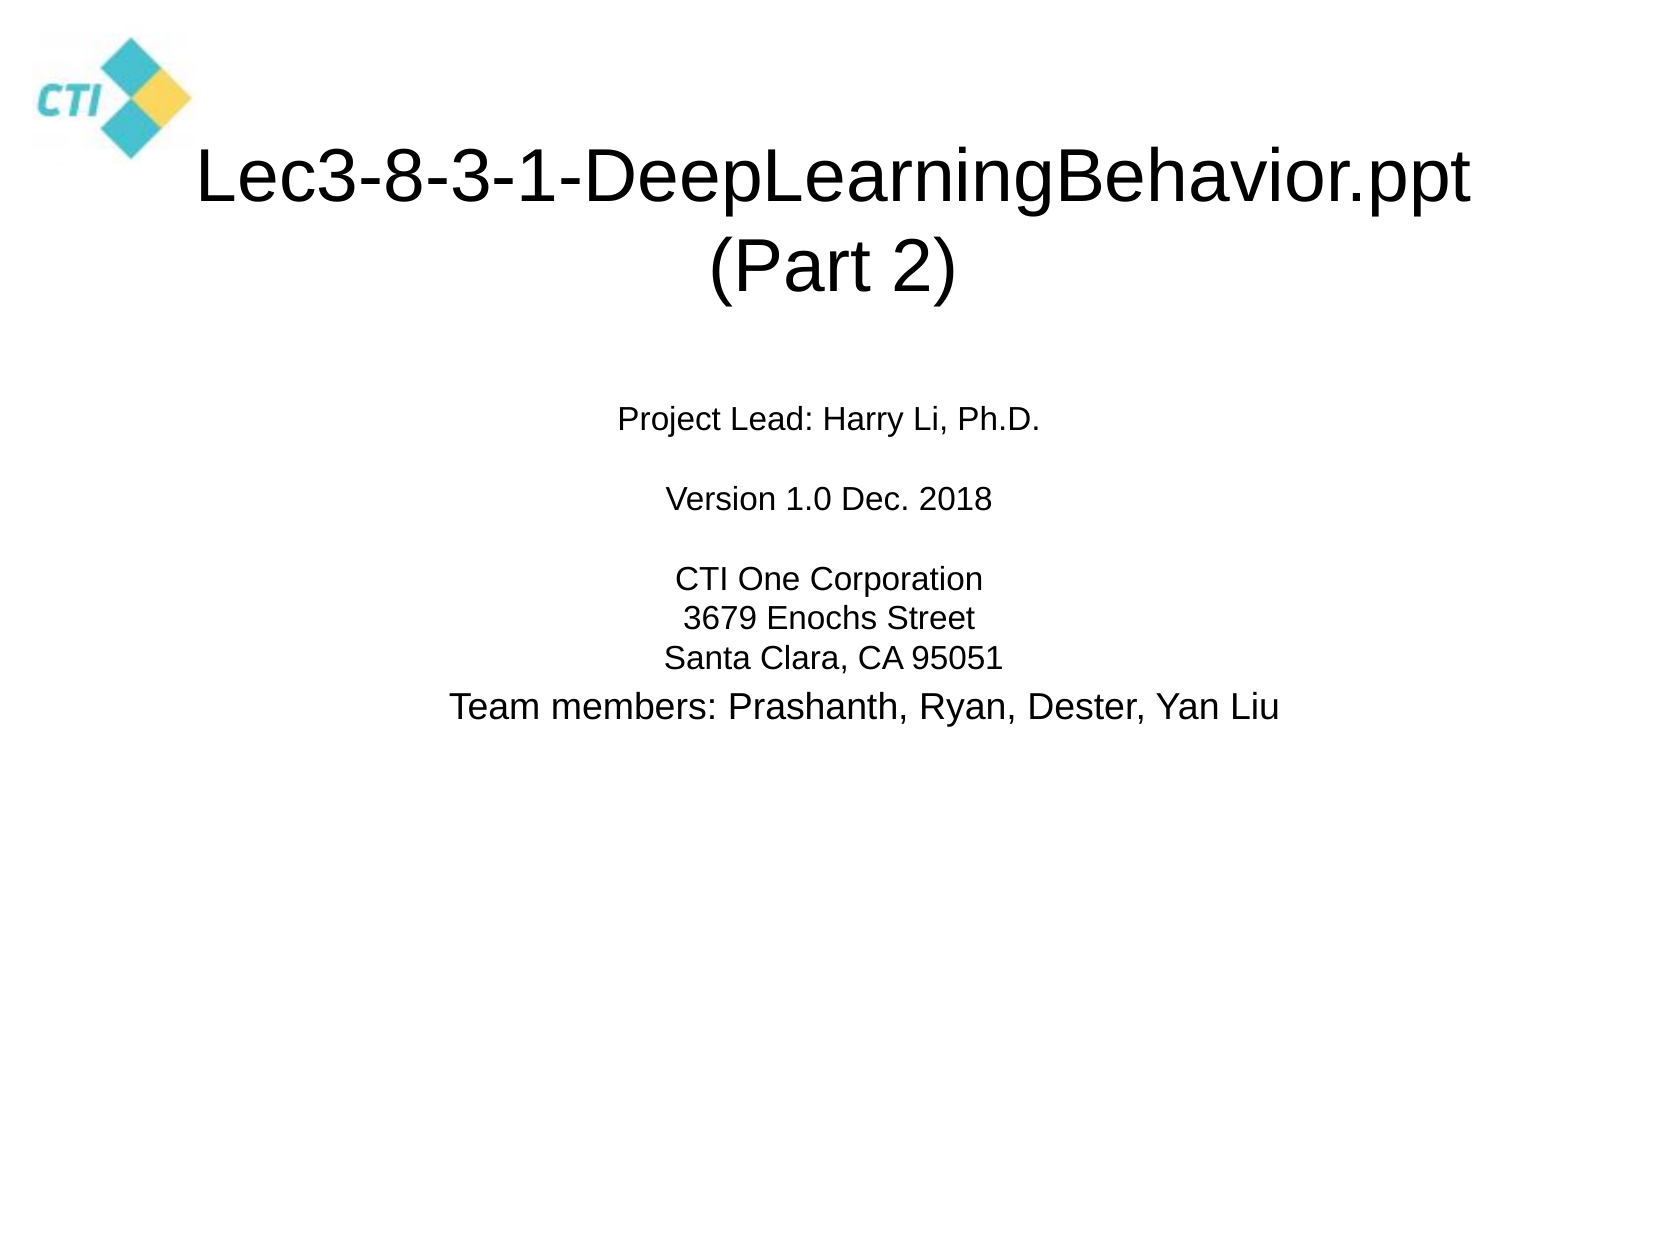

Lec3-8-3-1-DeepLearningBehavior.ppt
(Part 2)
Project Lead: Harry Li, Ph.D.
Version 1.0 Dec. 2018
CTI One Corporation
3679 Enochs Street
Santa Clara, CA 95051
Team members: Prashanth, Ryan, Dester, Yan Liu